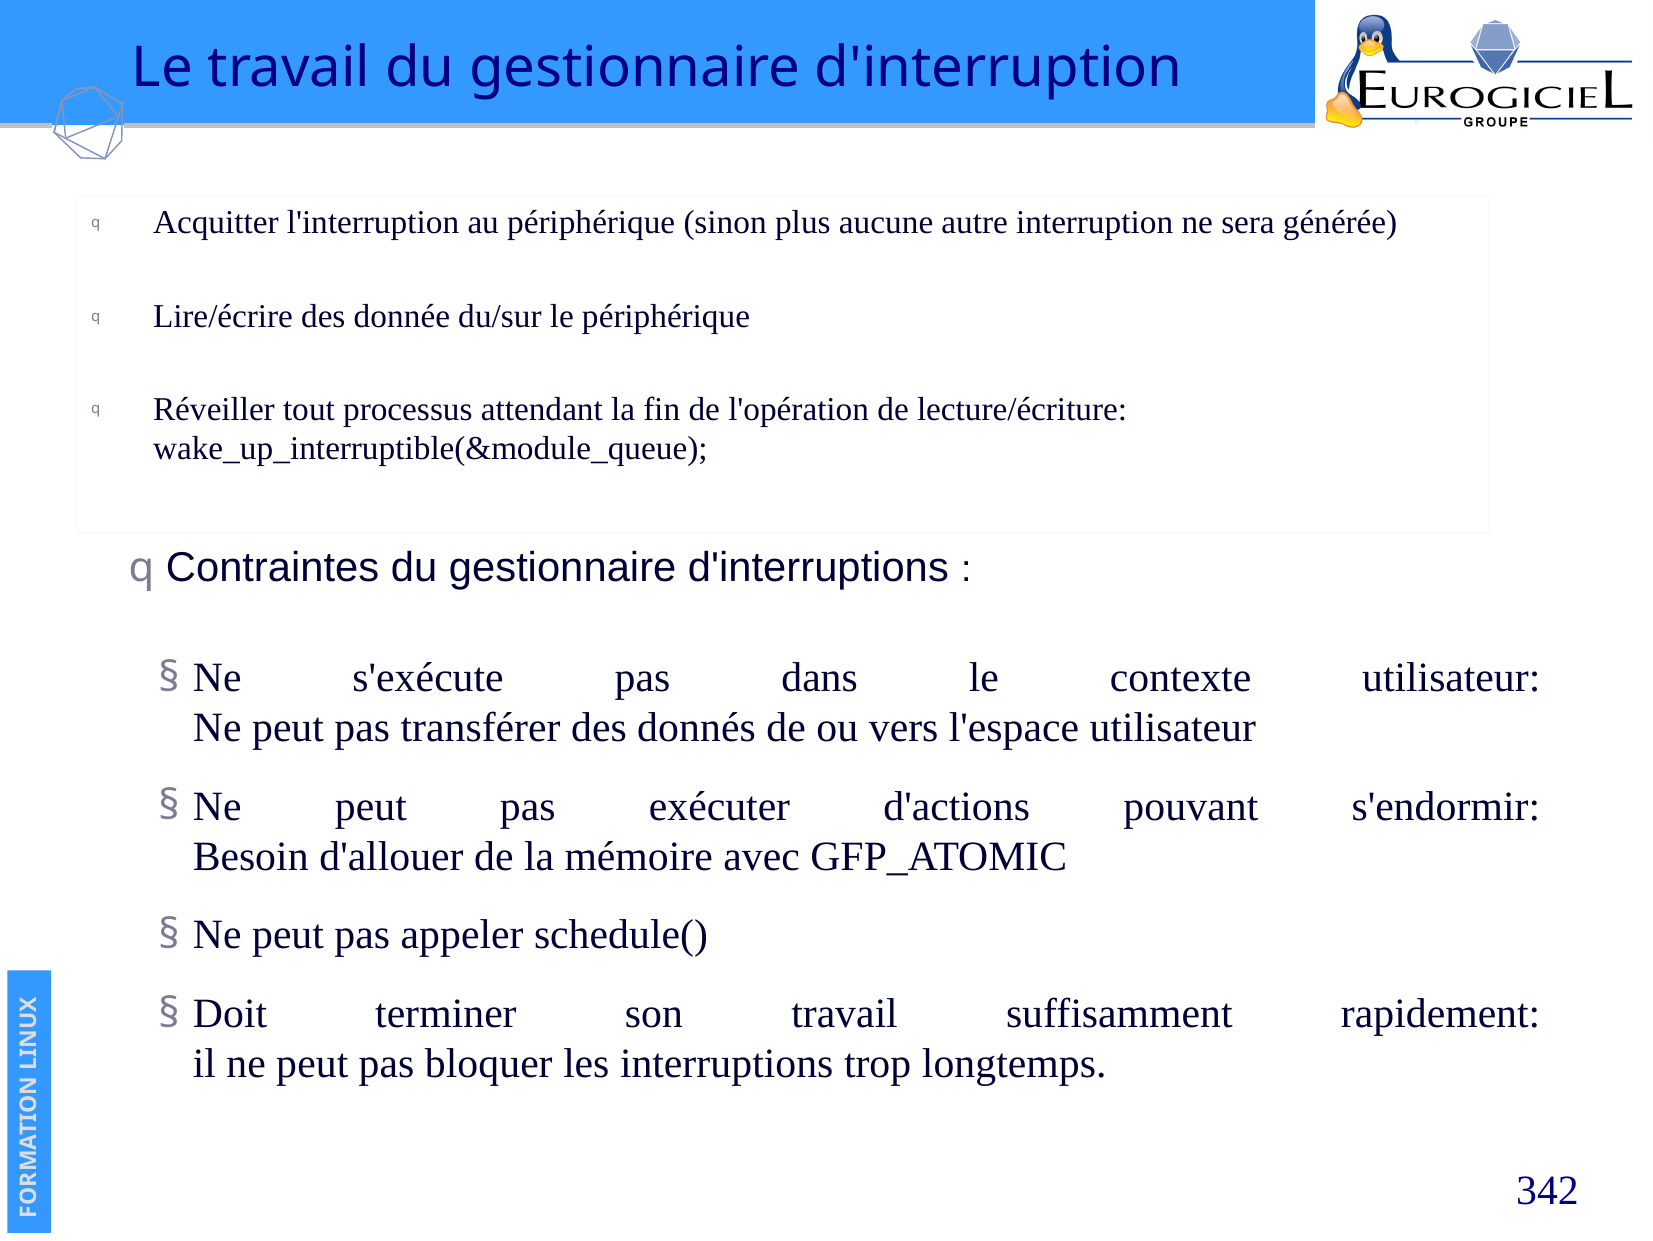

# Le travail du gestionnaire d'interruption
Acquitter l'interruption au périphérique (sinon plus aucune autre interruption ne sera générée)
Lire/écrire des donnée du/sur le périphérique
Réveiller tout processus attendant la fin de l'opération de lecture/écriture:
wake_up_interruptible(&module_queue);
 Contraintes du gestionnaire d'interruptions :
Ne s'exécute pas dans le contexte utilisateur:
Ne peut pas transférer des donnés de ou vers l'espace utilisateur
Ne peut pas exécuter d'actions pouvant s'endormir:
Besoin d'allouer de la mémoire avec GFP_ATOMIC
Ne peut pas appeler schedule()
Doit terminer son travail suffisamment rapidement:
il ne peut pas bloquer les interruptions trop longtemps.